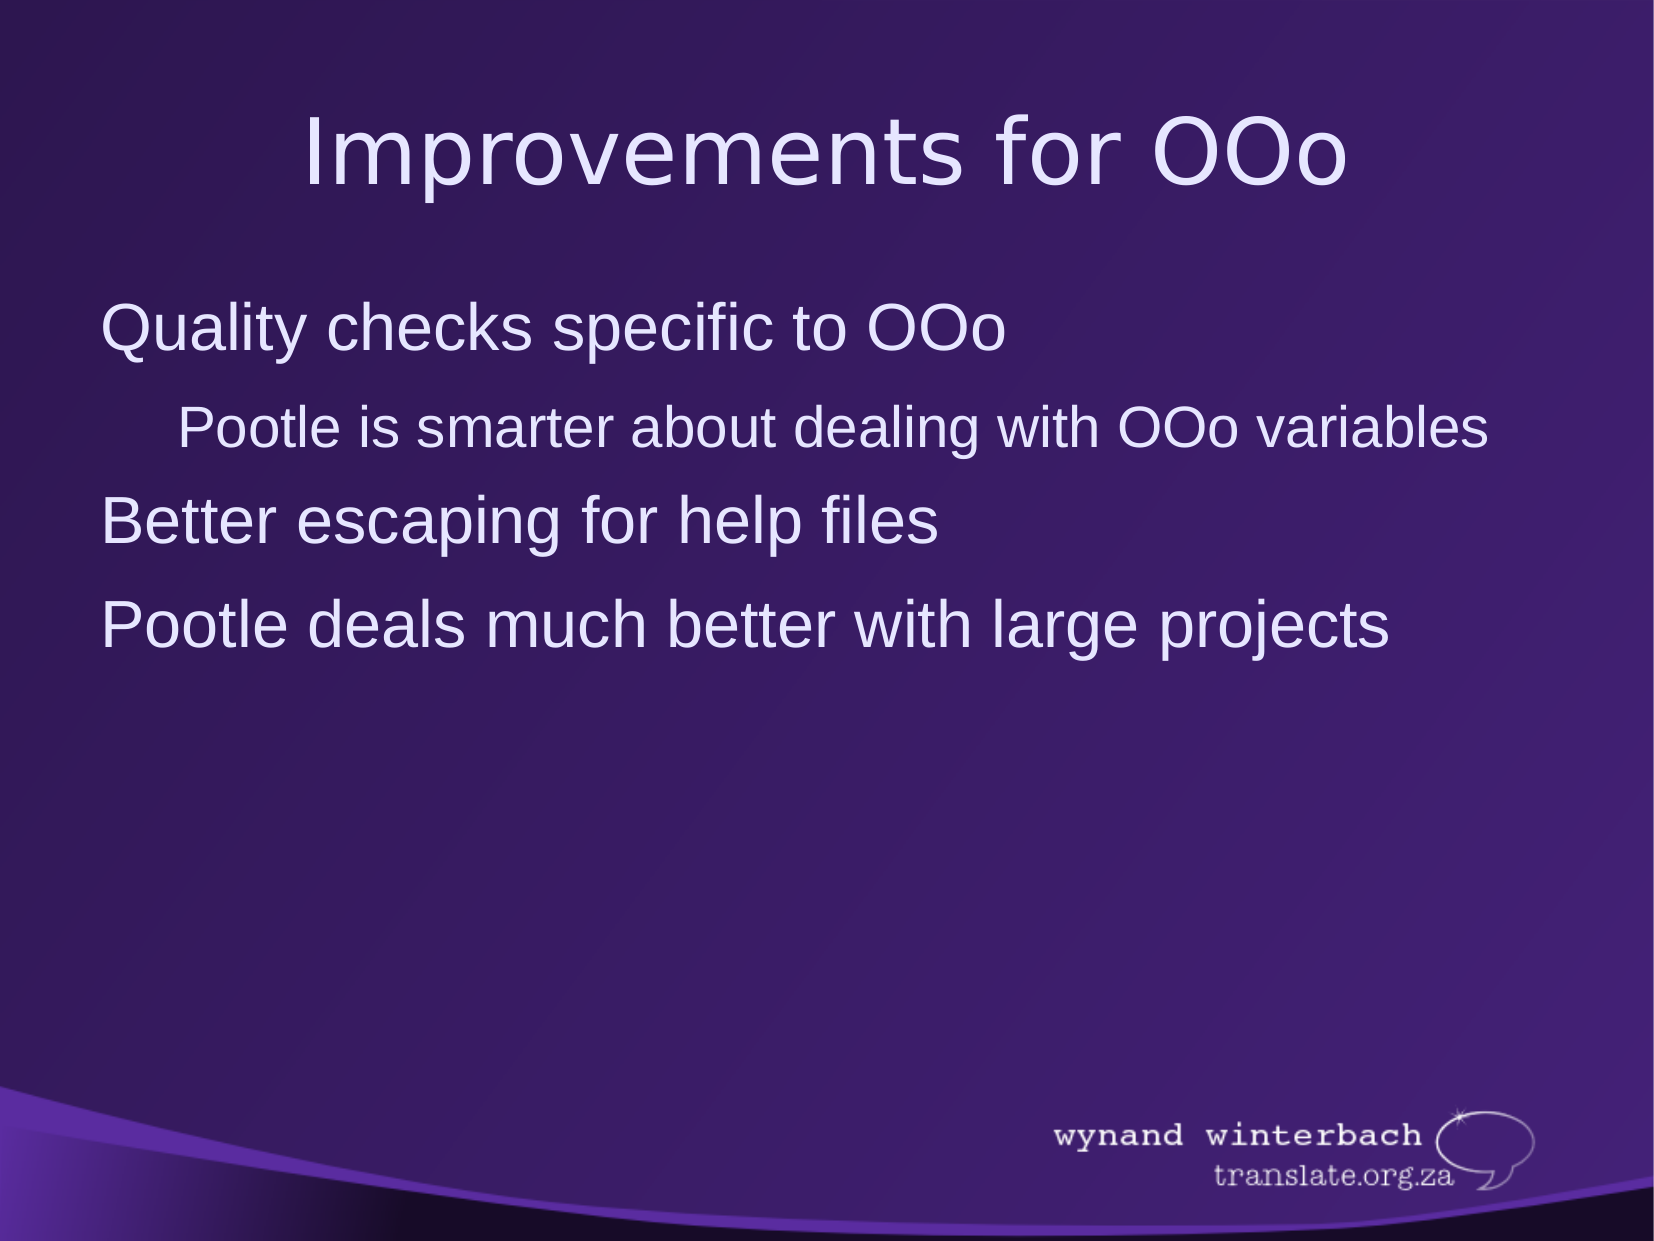

# Improvements for OOo
Quality checks specific to OOo
Pootle is smarter about dealing with OOo variables
Better escaping for help files
Pootle deals much better with large projects